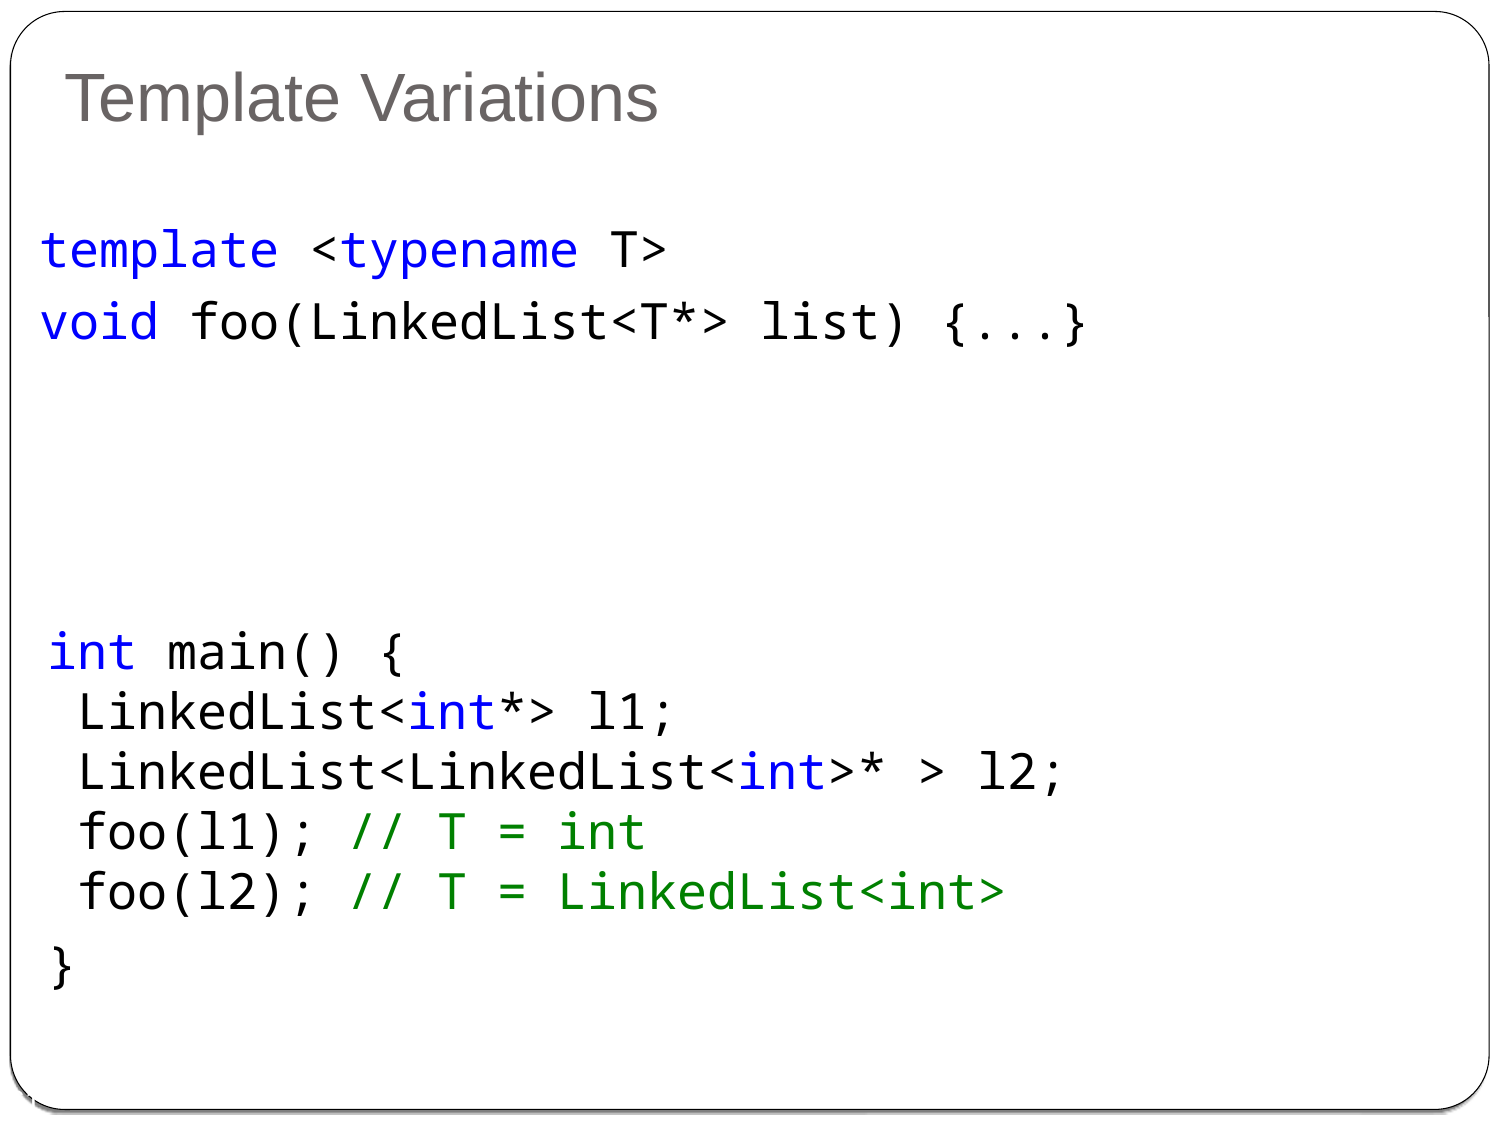

# Template Variations
template <typename T>
void foo(LinkedList<T*> list) {...}
int main() {
 LinkedList<int*> l1;
 LinkedList<LinkedList<int>* > l2;
 foo(l1); // T = int
 foo(l2); // T = LinkedList<int>
}